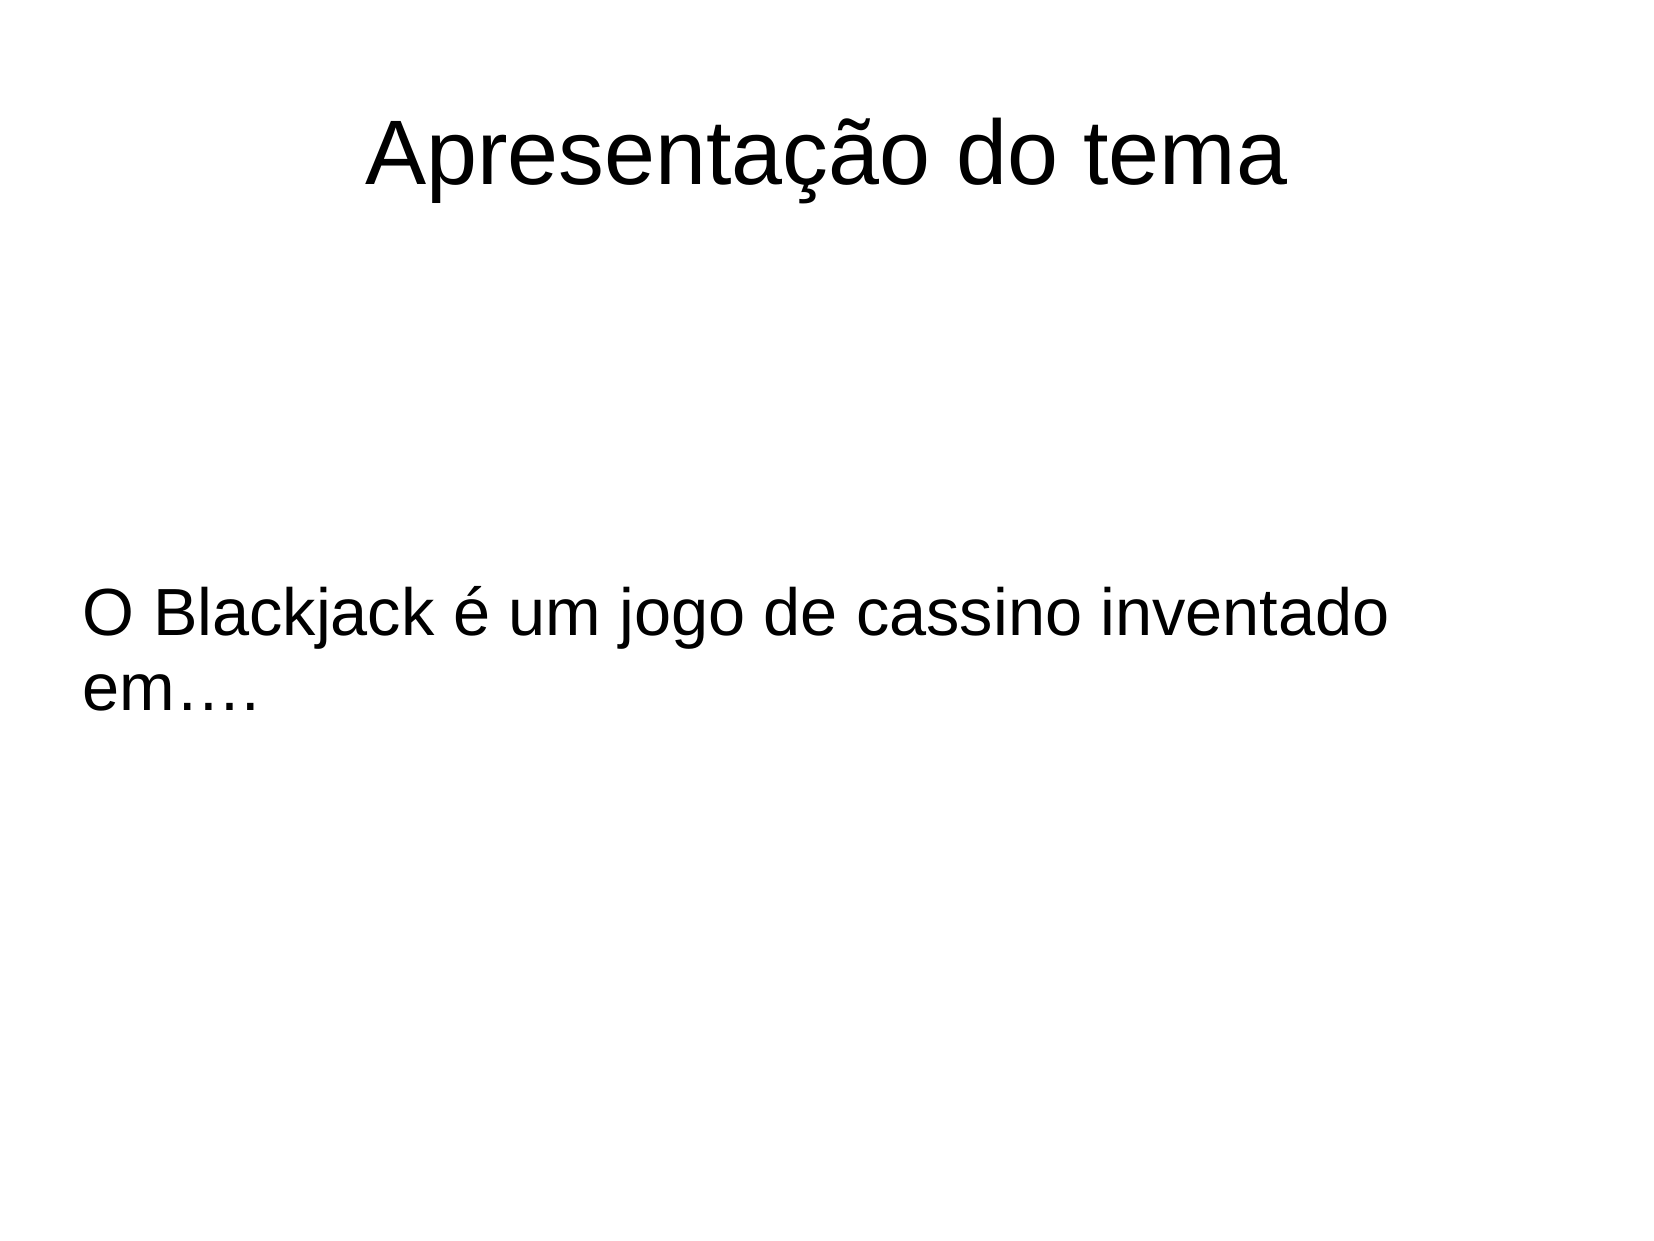

# Apresentação do tema
O Blackjack é um jogo de cassino inventado em….